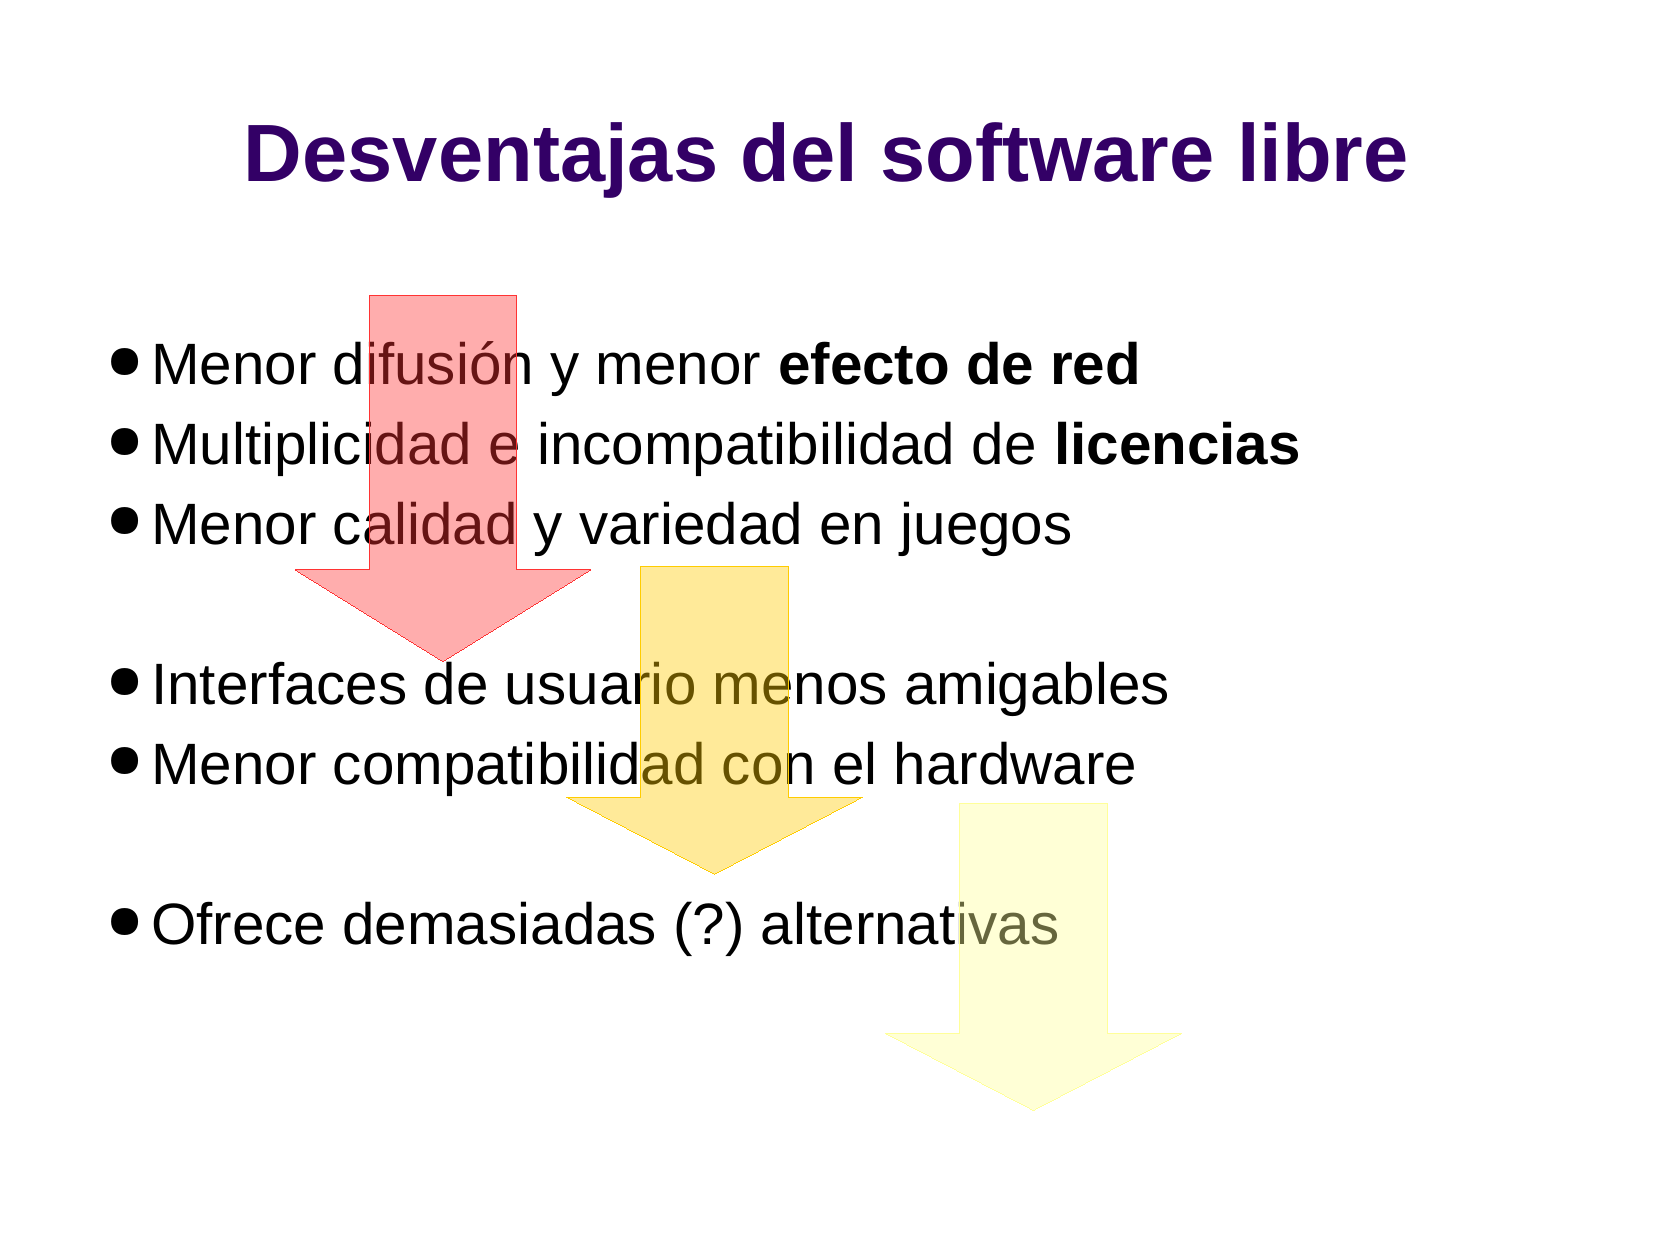

# Desventajas del software libre
Menor difusión y menor efecto de red
Multiplicidad e incompatibilidad de licencias
Menor calidad y variedad en juegos
Interfaces de usuario menos amigables
Menor compatibilidad con el hardware
Ofrece demasiadas (?) alternativas